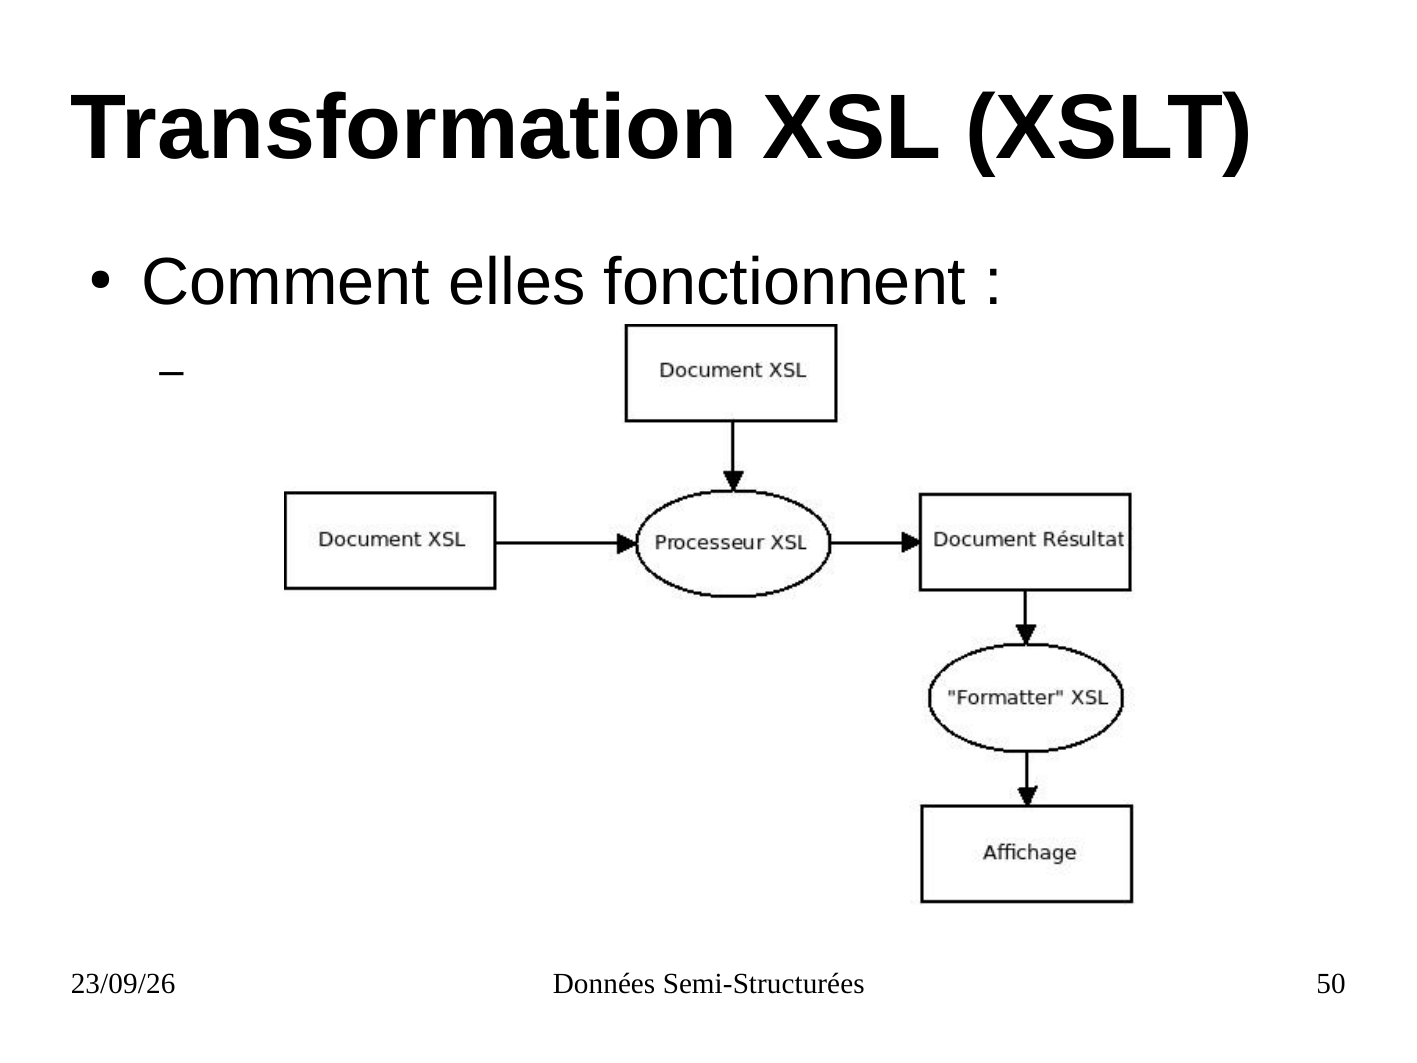

# Transformation XSL (XSLT)
Comment elles fonctionnent :
Données Semi-Structurées
50